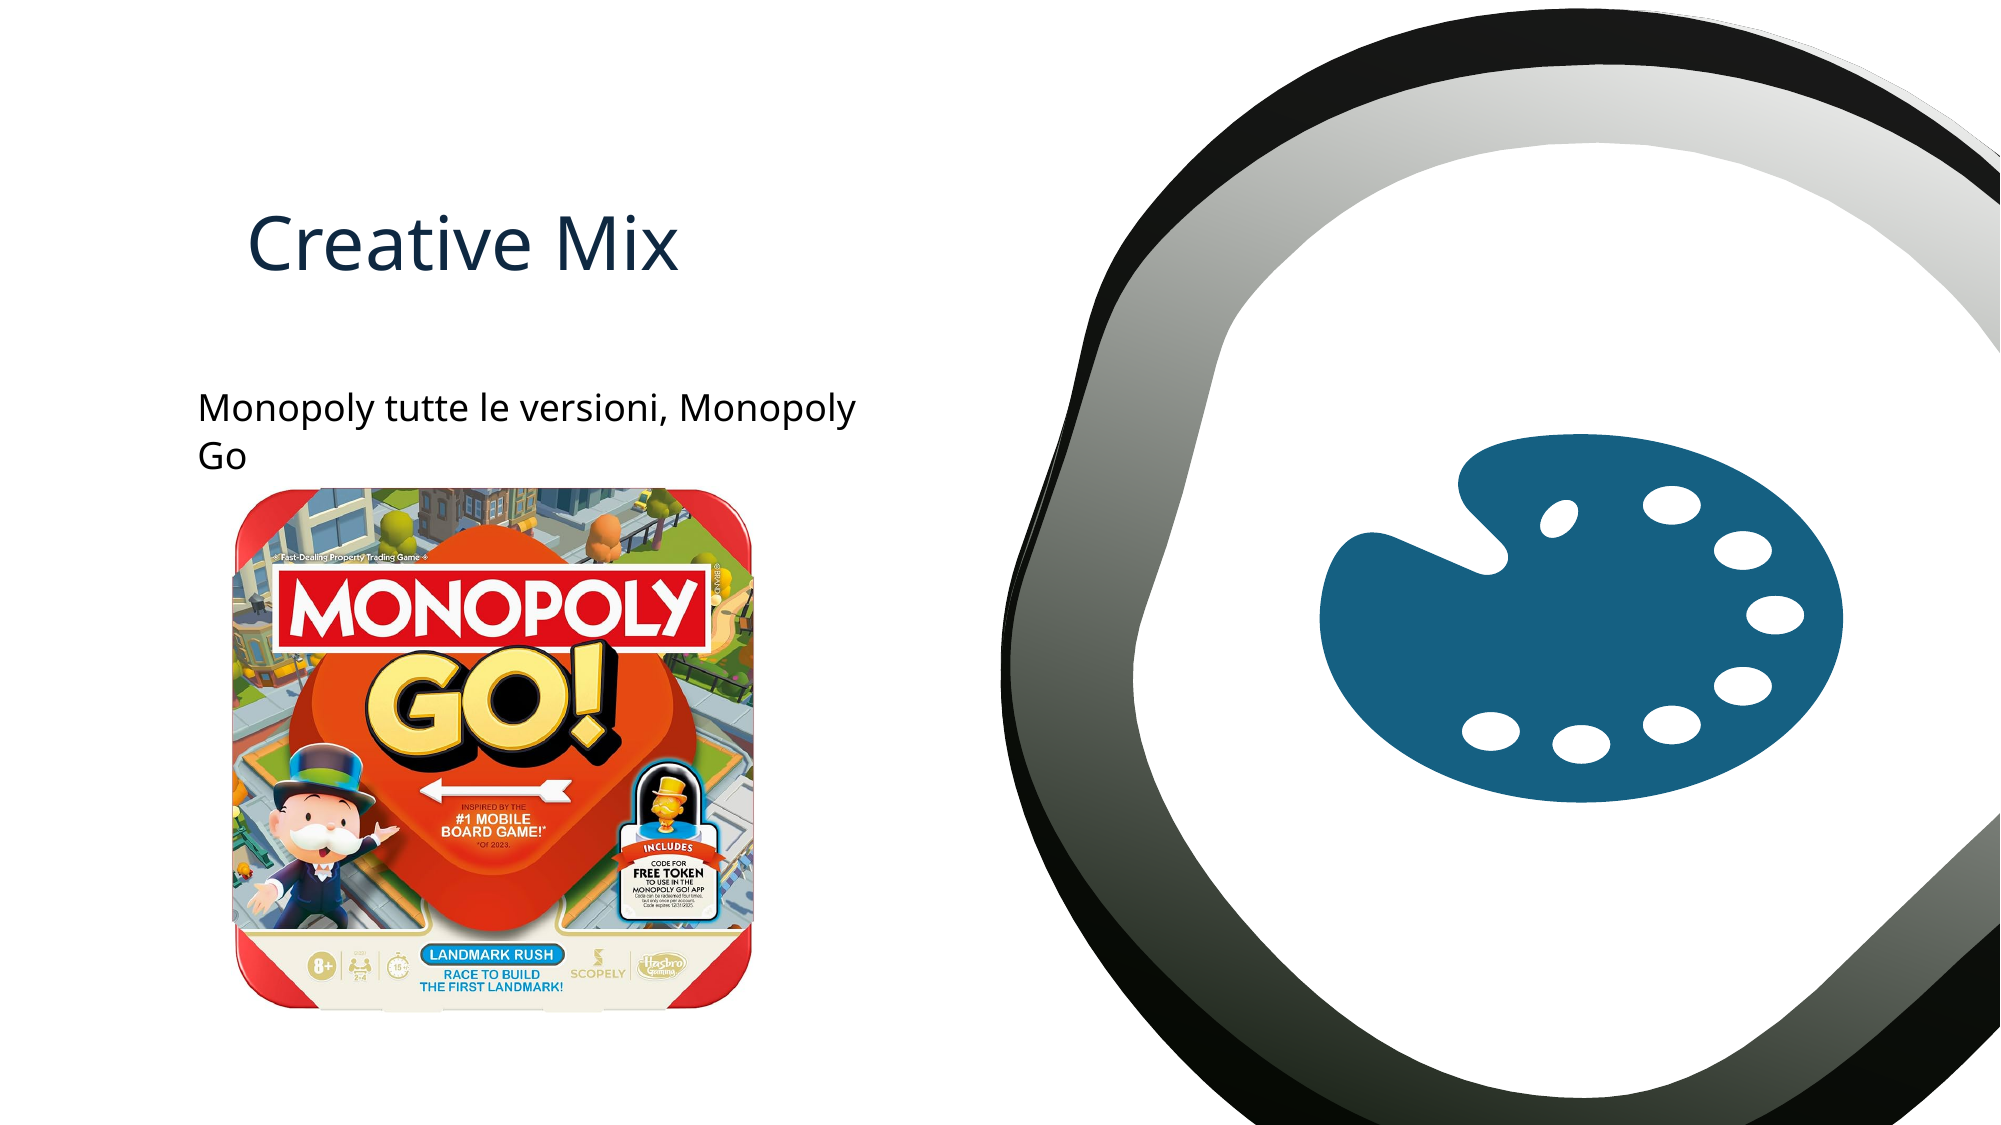

# Creative Mix
Monopoly tutte le versioni, Monopoly Go